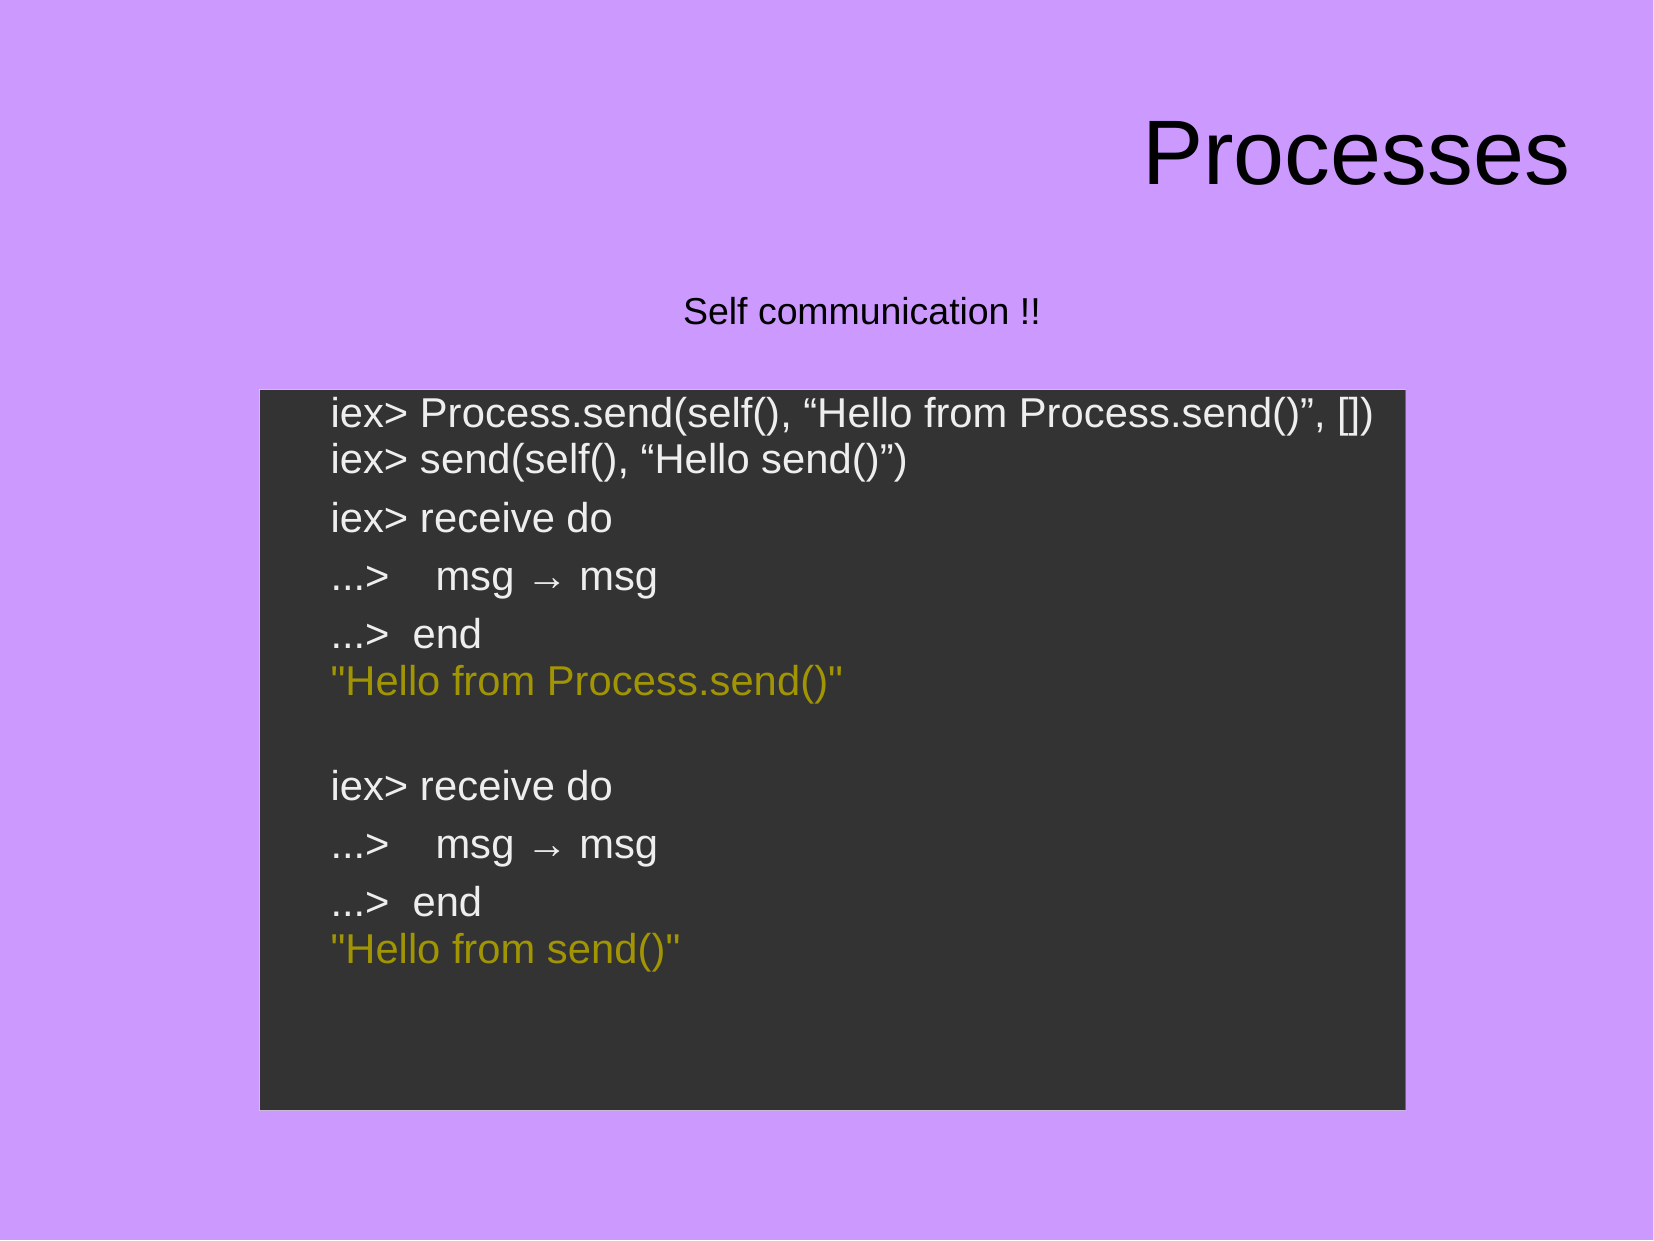

# Processes
Self communication !!
iex> Process.send(self(), “Hello from Process.send()”, [])
iex> send(self(), “Hello send()”)
iex> receive do
...> msg → msg
...> end
"Hello from Process.send()"
iex> receive do
...> msg → msg
...> end
"Hello from send()"